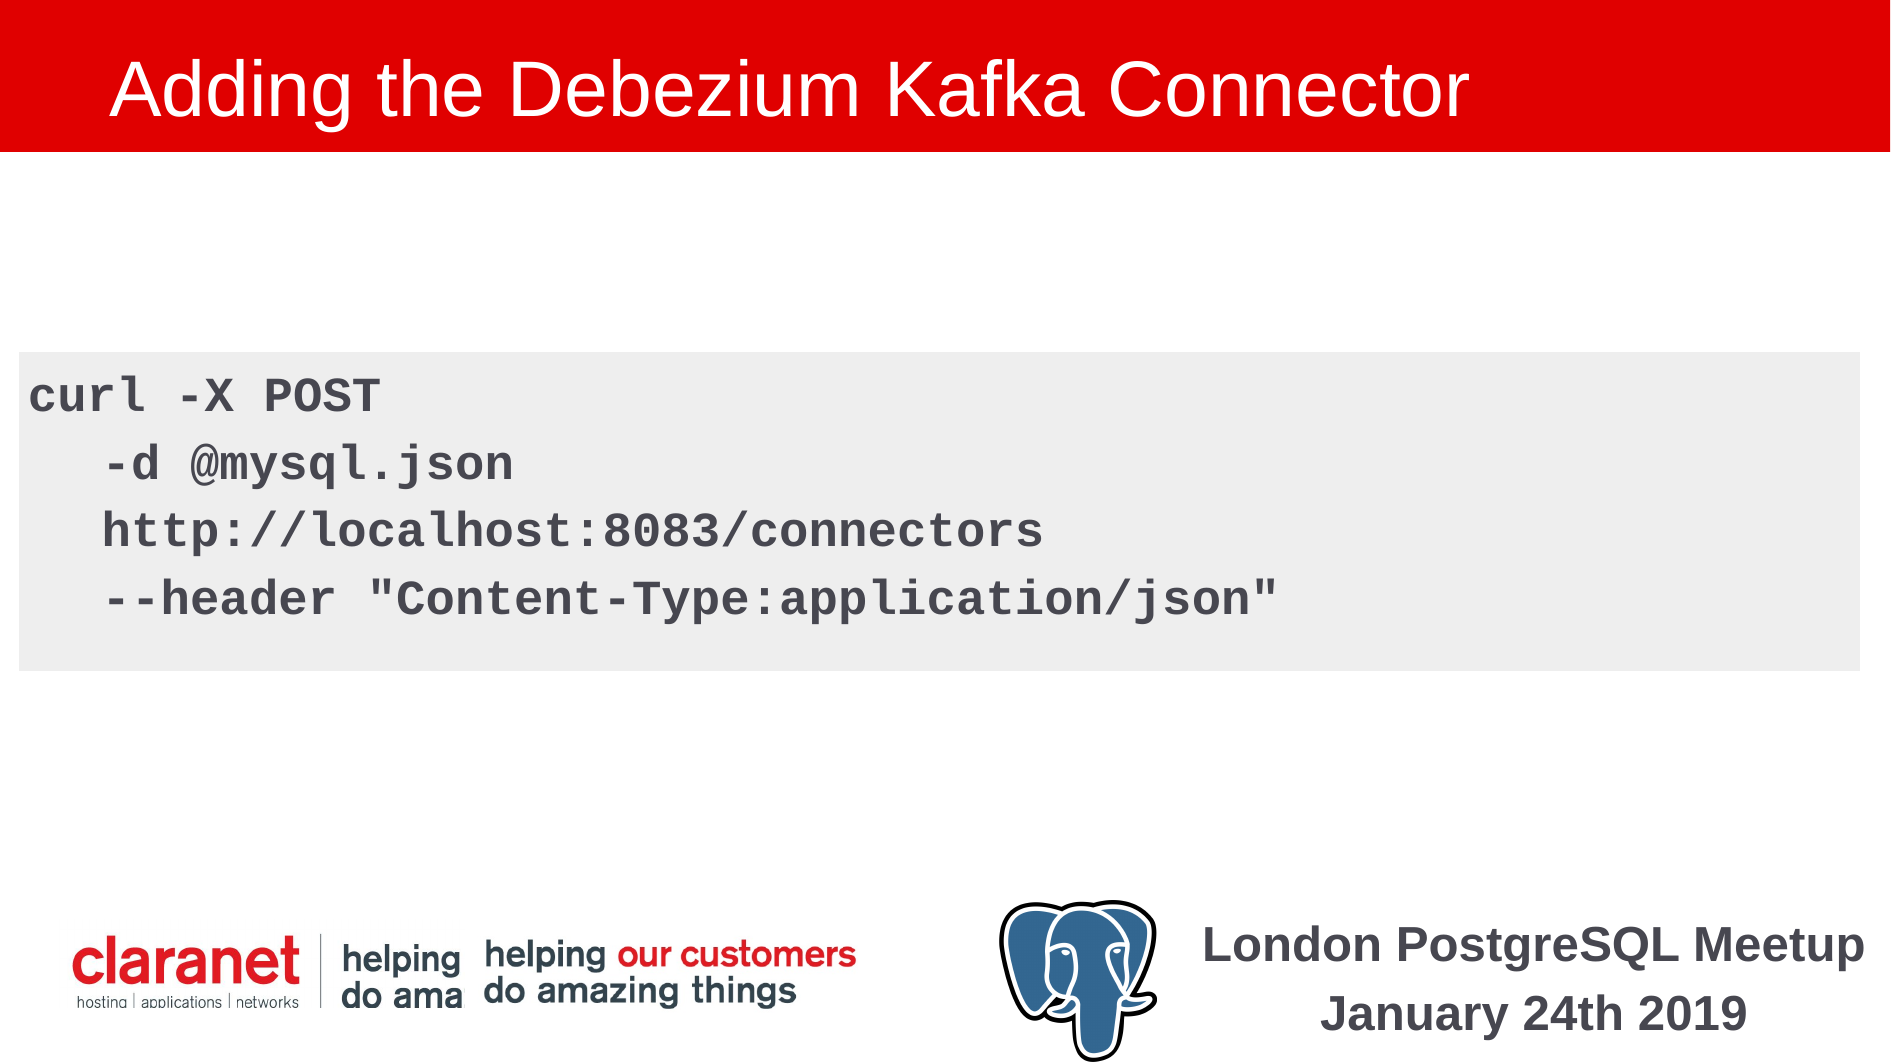

Adding the Debezium Kafka Connector
curl -X POST
	-d @mysql.json
	http://localhost:8083/connectors
	--header "Content-Type:application/json"